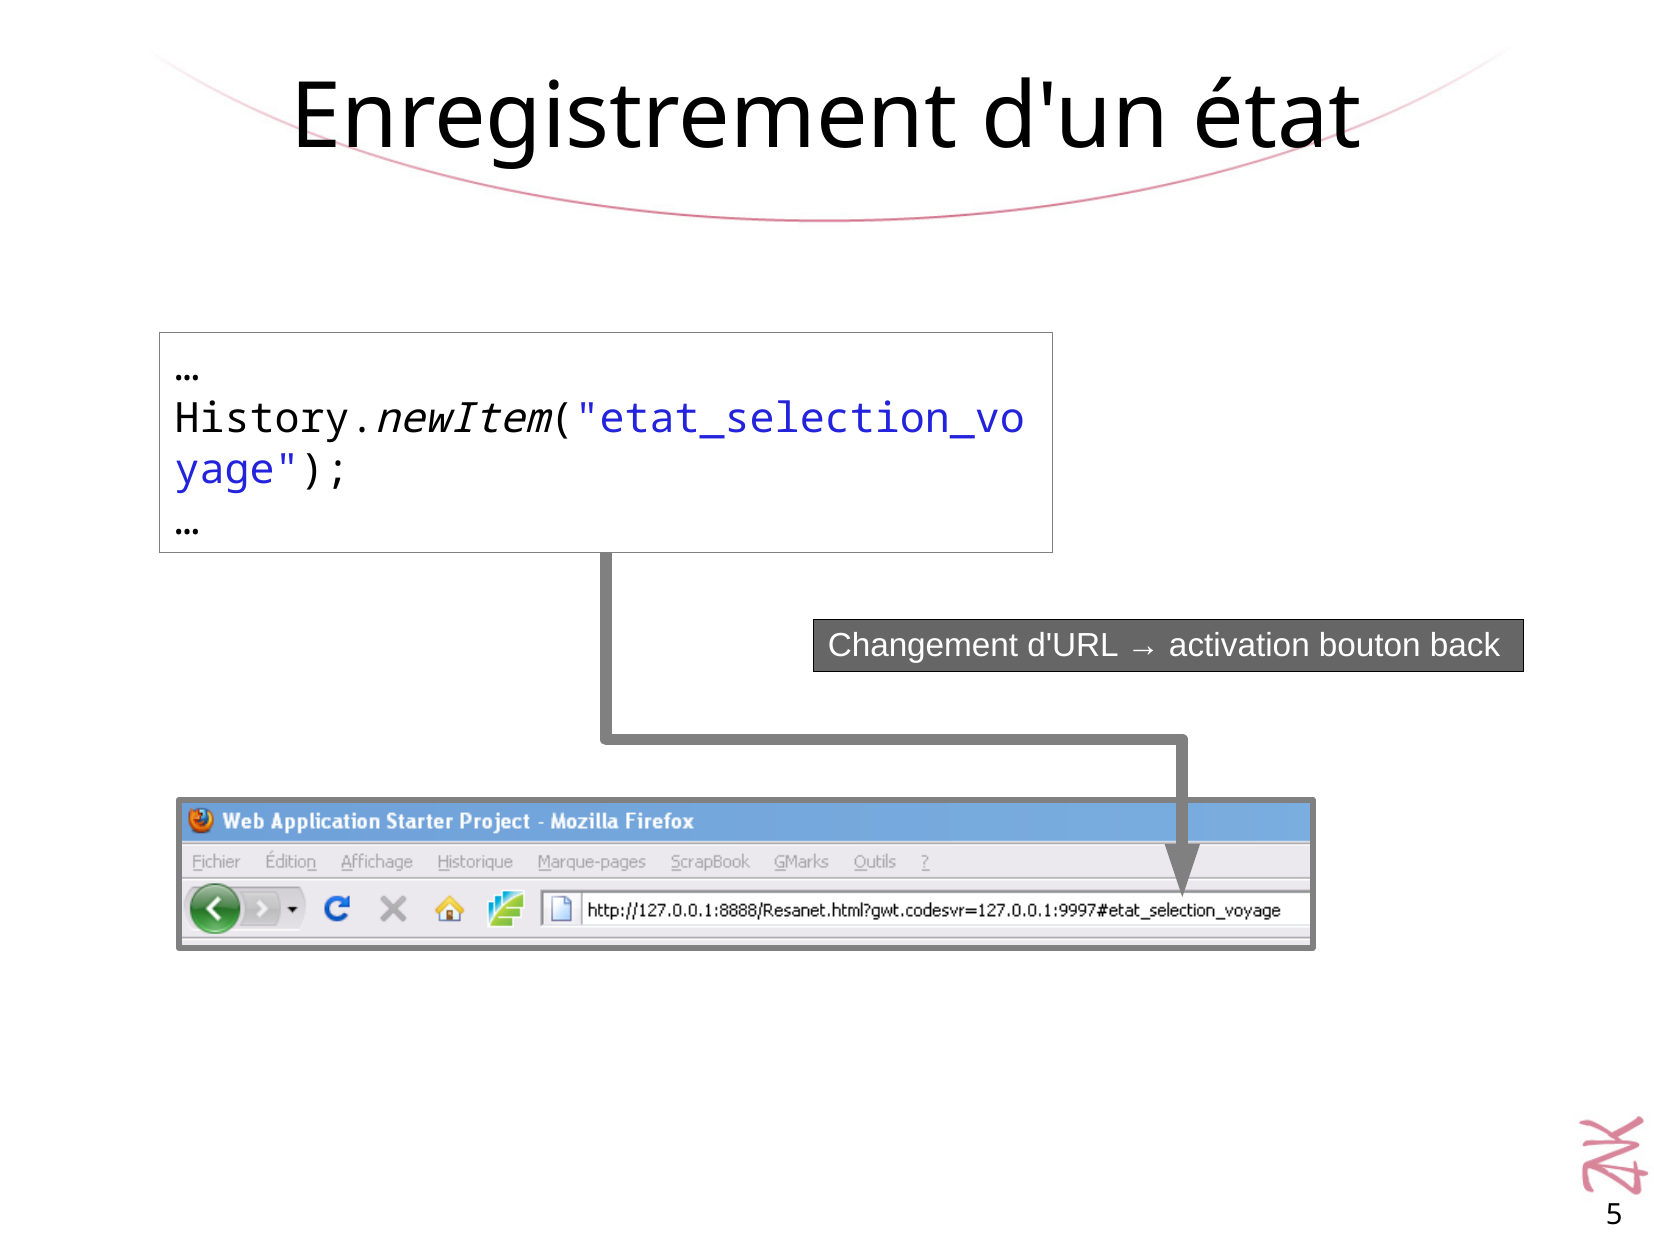

# Enregistrement d'un état
…
History.newItem("etat_selection_voyage");
…
Changement d'URL → activation bouton back
5